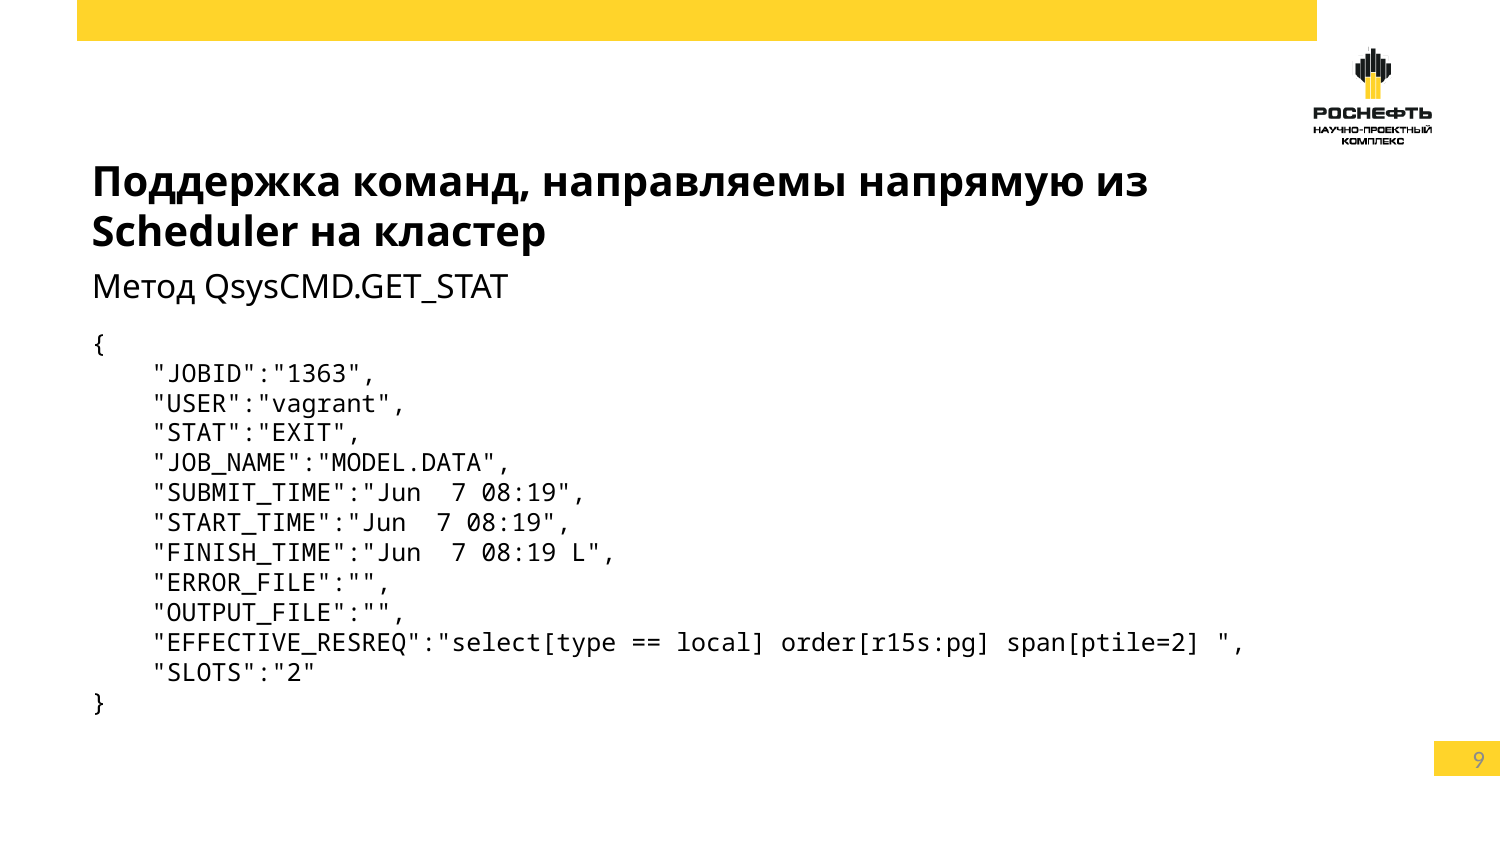

Поддержка команд, направляемы напрямую из Scheduler на кластер
Метод QsysCMD.GET_STAT
{
 "JOBID":"1363",
 "USER":"vagrant",
 "STAT":"EXIT",
 "JOB_NAME":"MODEL.DATA",
 "SUBMIT_TIME":"Jun 7 08:19",
 "START_TIME":"Jun 7 08:19",
 "FINISH_TIME":"Jun 7 08:19 L",
 "ERROR_FILE":"",
 "OUTPUT_FILE":"",
 "EFFECTIVE_RESREQ":"select[type == local] order[r15s:pg] span[ptile=2] ",
 "SLOTS":"2"
}